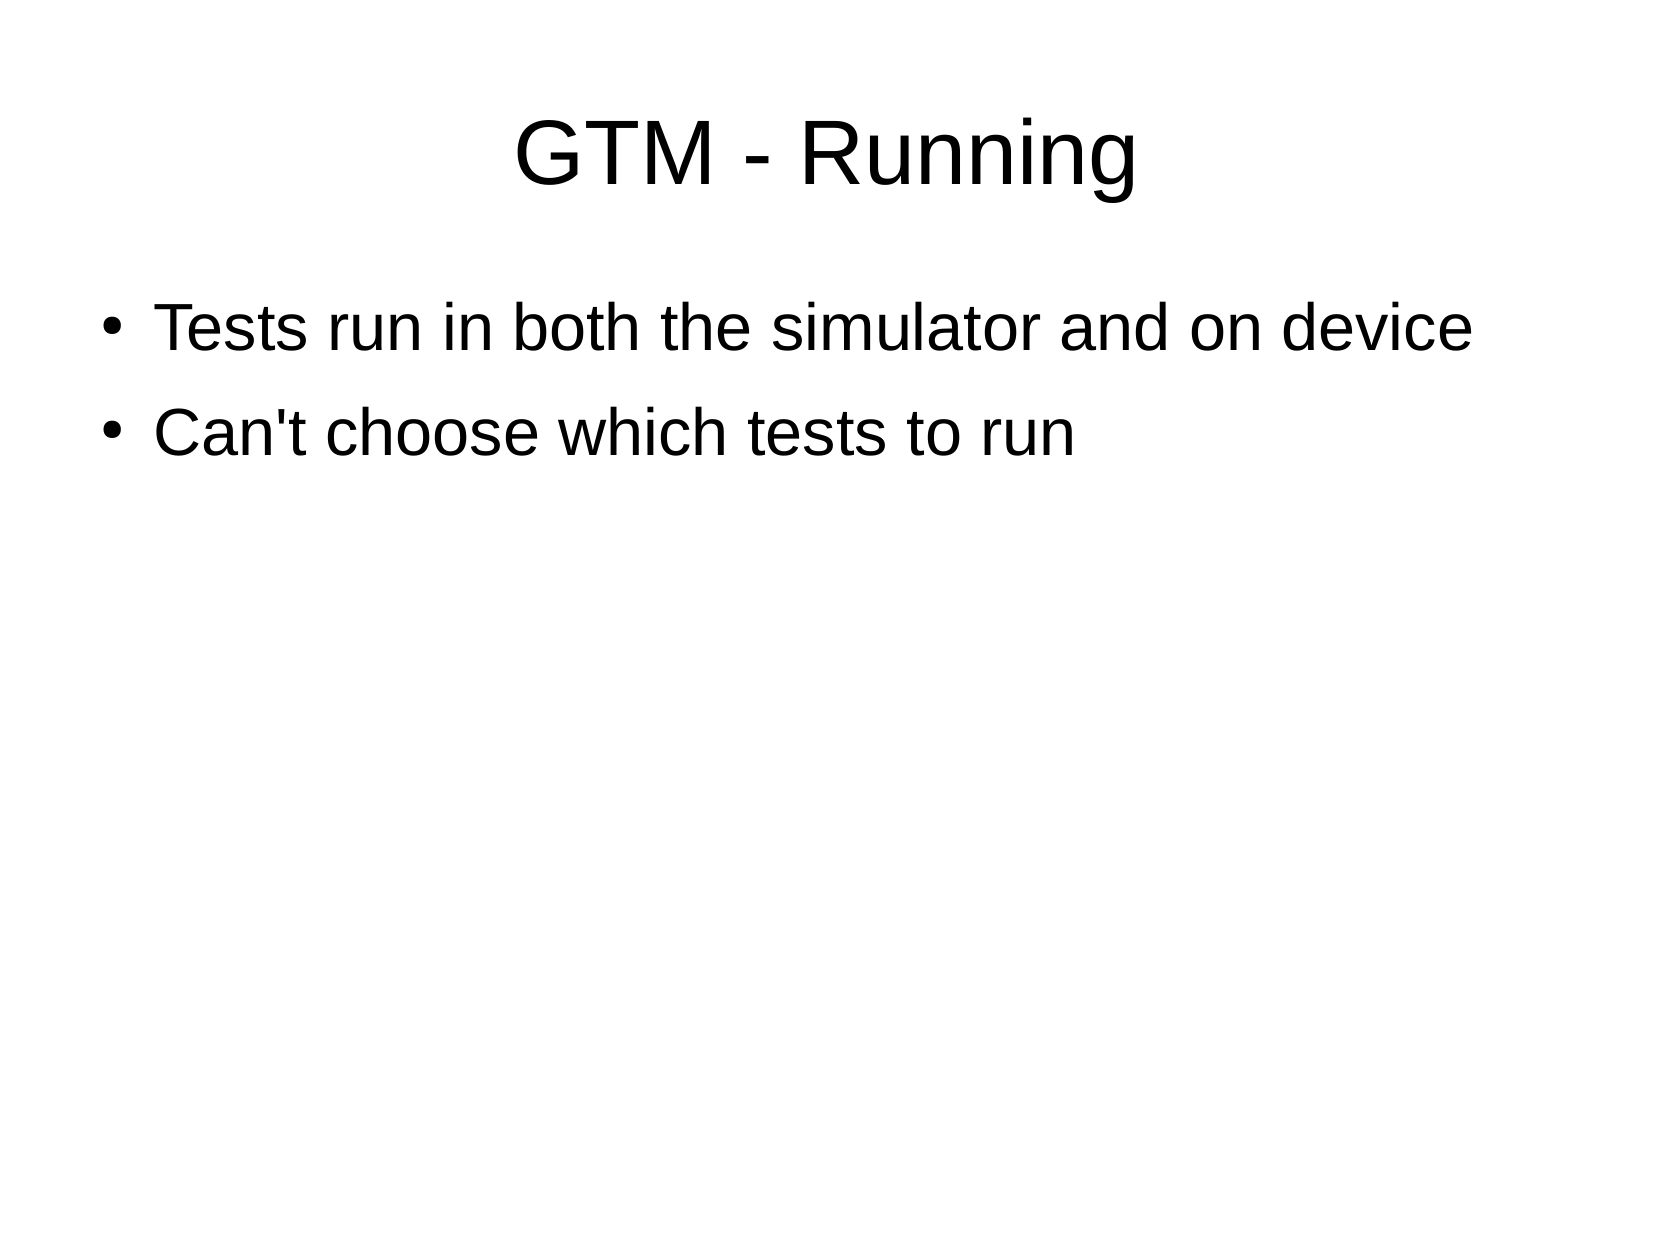

# GTM - Running
Tests run in both the simulator and on device
Can't choose which tests to run